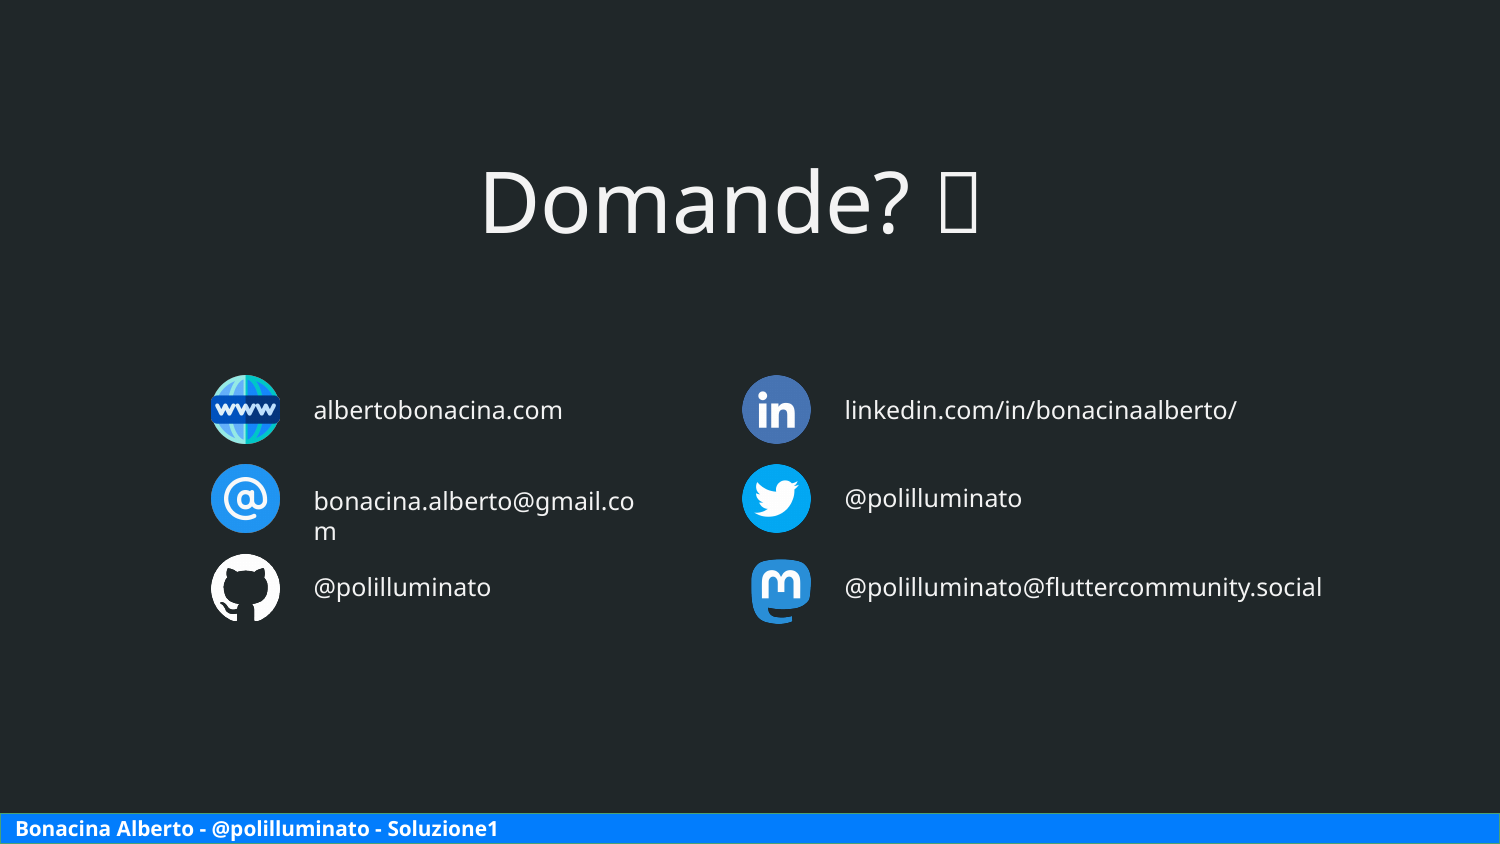

Domande? 🫣
albertobonacina.com
linkedin.com/in/bonacinaalberto/
@polilluminato
bonacina.alberto@gmail.com
@polilluminato
@polilluminato@fluttercommunity.social
Bonacina Alberto - @polilluminato - Soluzione1